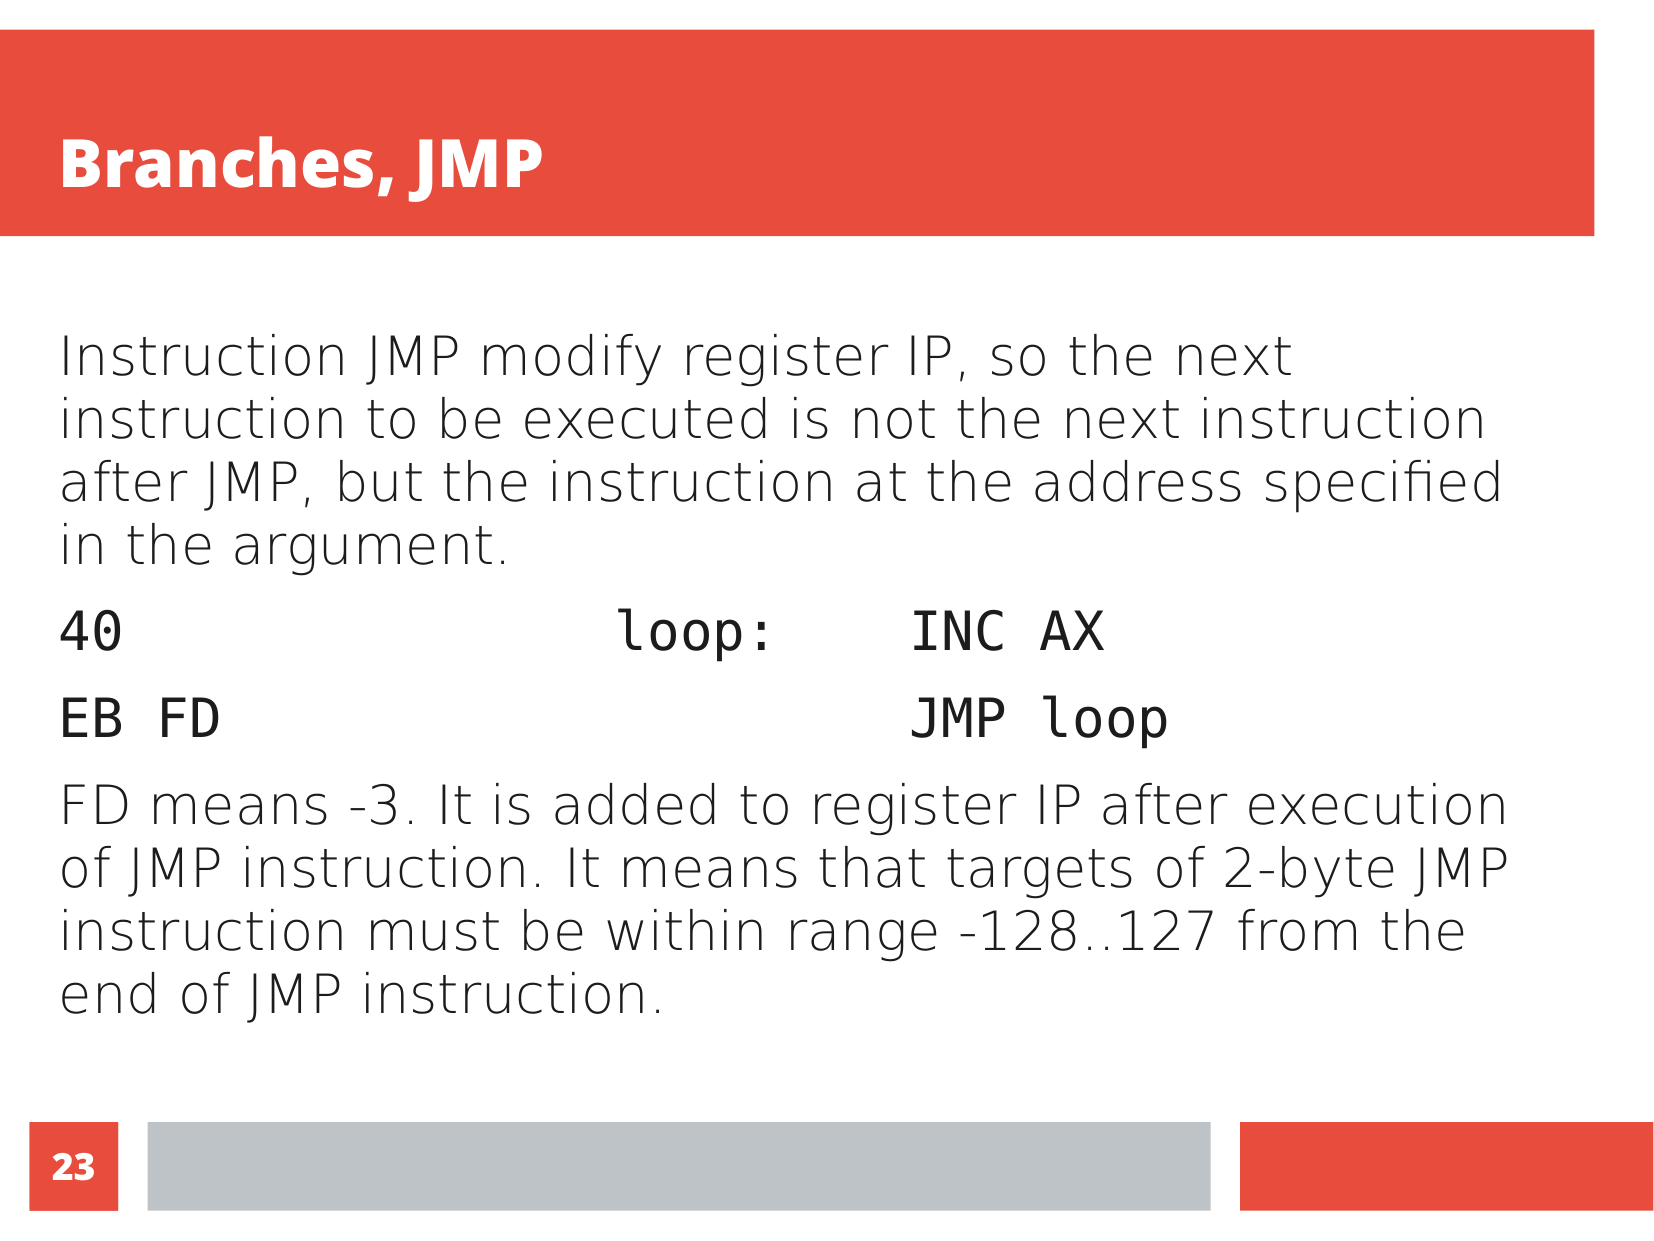

# Branches, JMP
Instruction JMP modify register IP, so the next instruction to be executed is not the next instruction after JMP, but the instruction at the address specified in the argument.
40 loop: INC AX
EB FD JMP loop
FD means -3. It is added to register IP after execution of JMP instruction. It means that targets of 2-byte JMP instruction must be within range -128..127 from the end of JMP instruction.
23